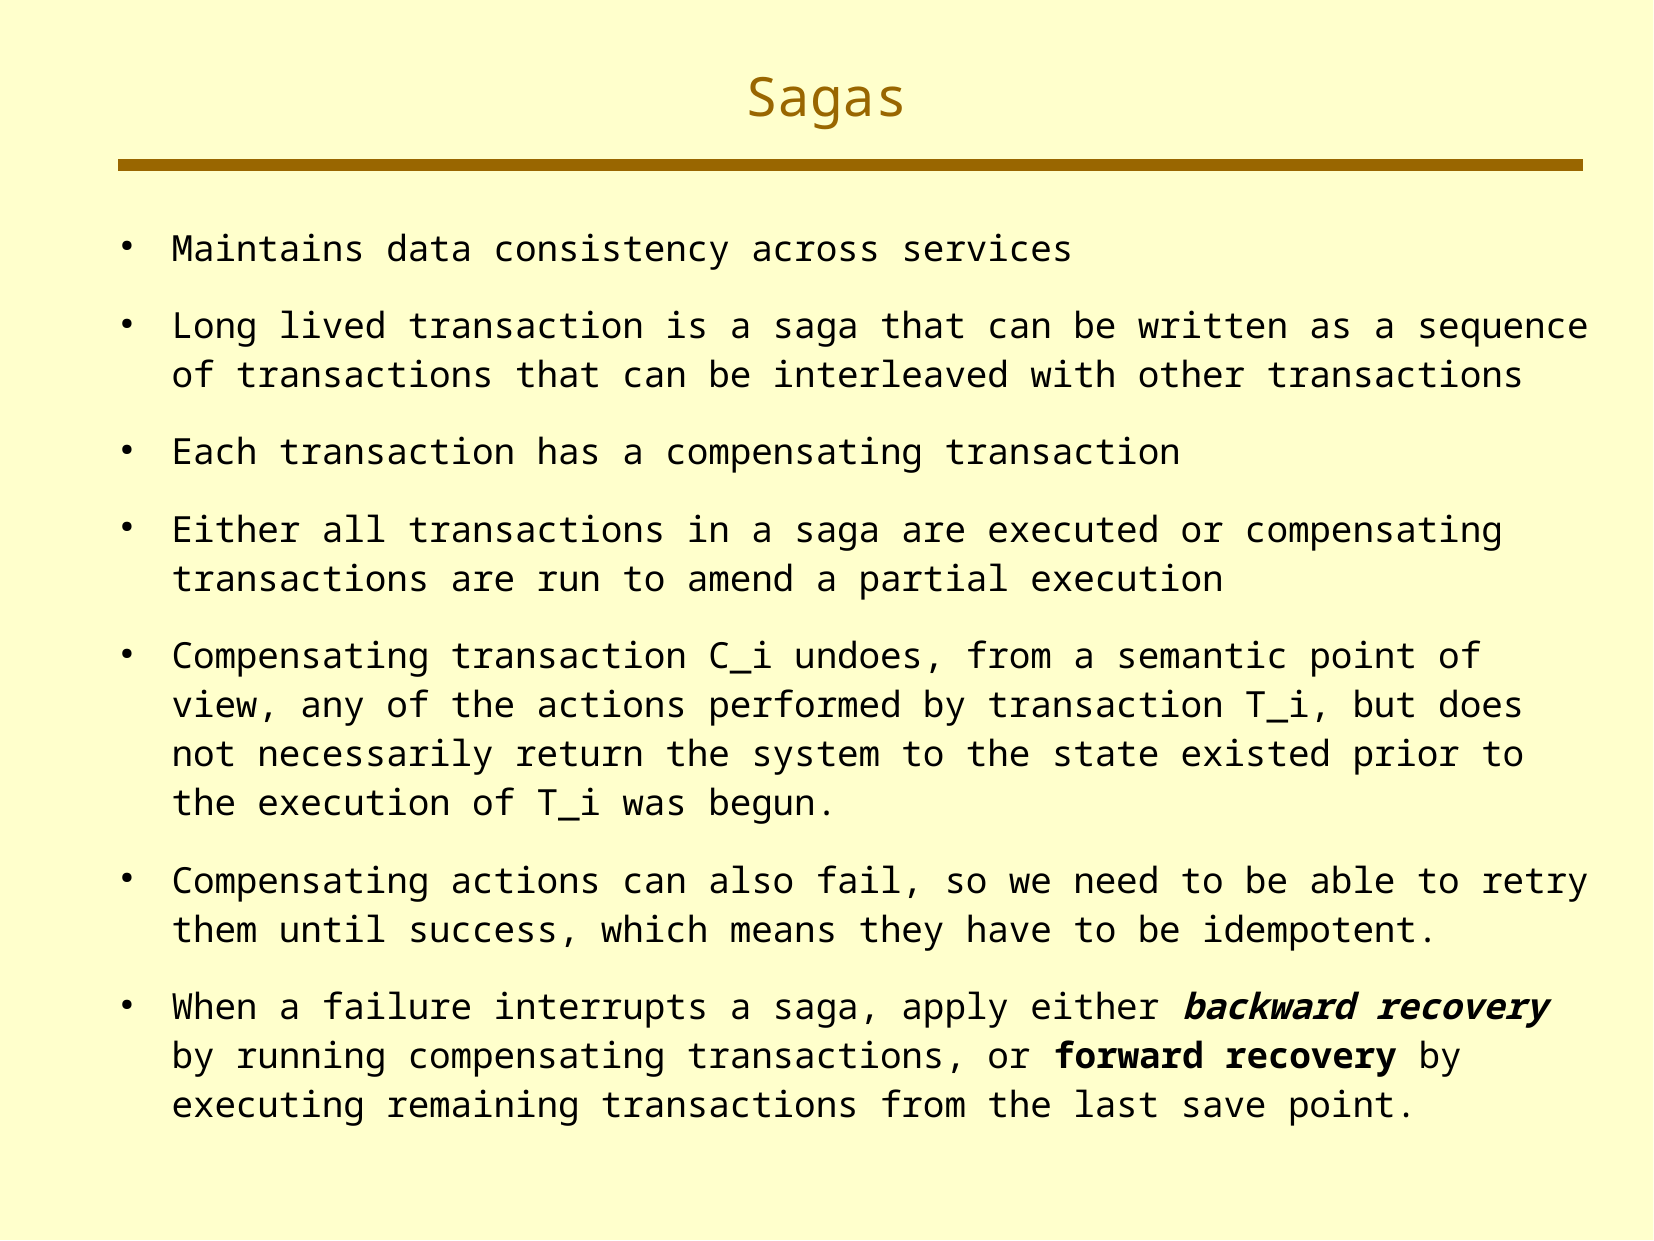

# Sagas
Maintains data consistency across services
Long lived transaction is a saga that can be written as a sequence of transactions that can be interleaved with other transactions
Each transaction has a compensating transaction
Either all transactions in a saga are executed or compensating transactions are run to amend a partial execution
Compensating transaction C_i undoes, from a semantic point of view, any of the actions performed by transaction T_i, but does not necessarily return the system to the state existed prior to the execution of T_i was begun.
Compensating actions can also fail, so we need to be able to retry them until success, which means they have to be idempotent.
When a failure interrupts a saga, apply either backward recovery by running compensating transactions, or forward recovery by executing remaining transactions from the last save point.